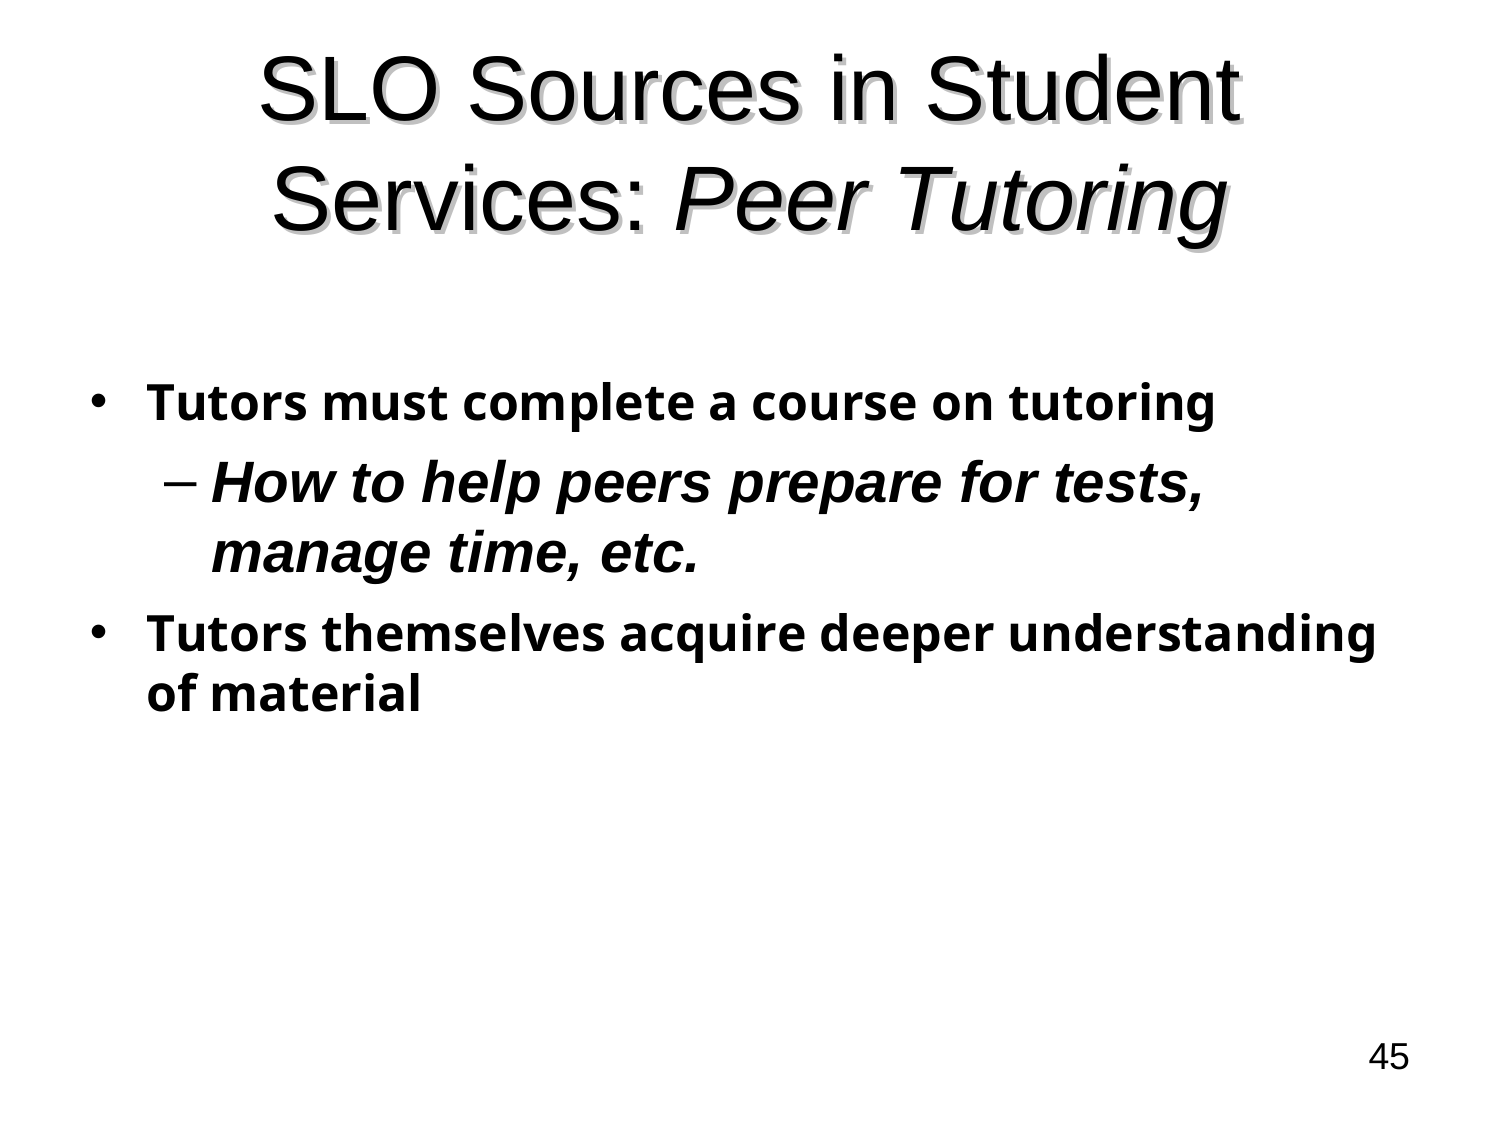

# SLO Sources in Student Services: Peer Tutoring
Tutors must complete a course on tutoring
How to help peers prepare for tests, manage time, etc.
Tutors themselves acquire deeper understanding of material
45